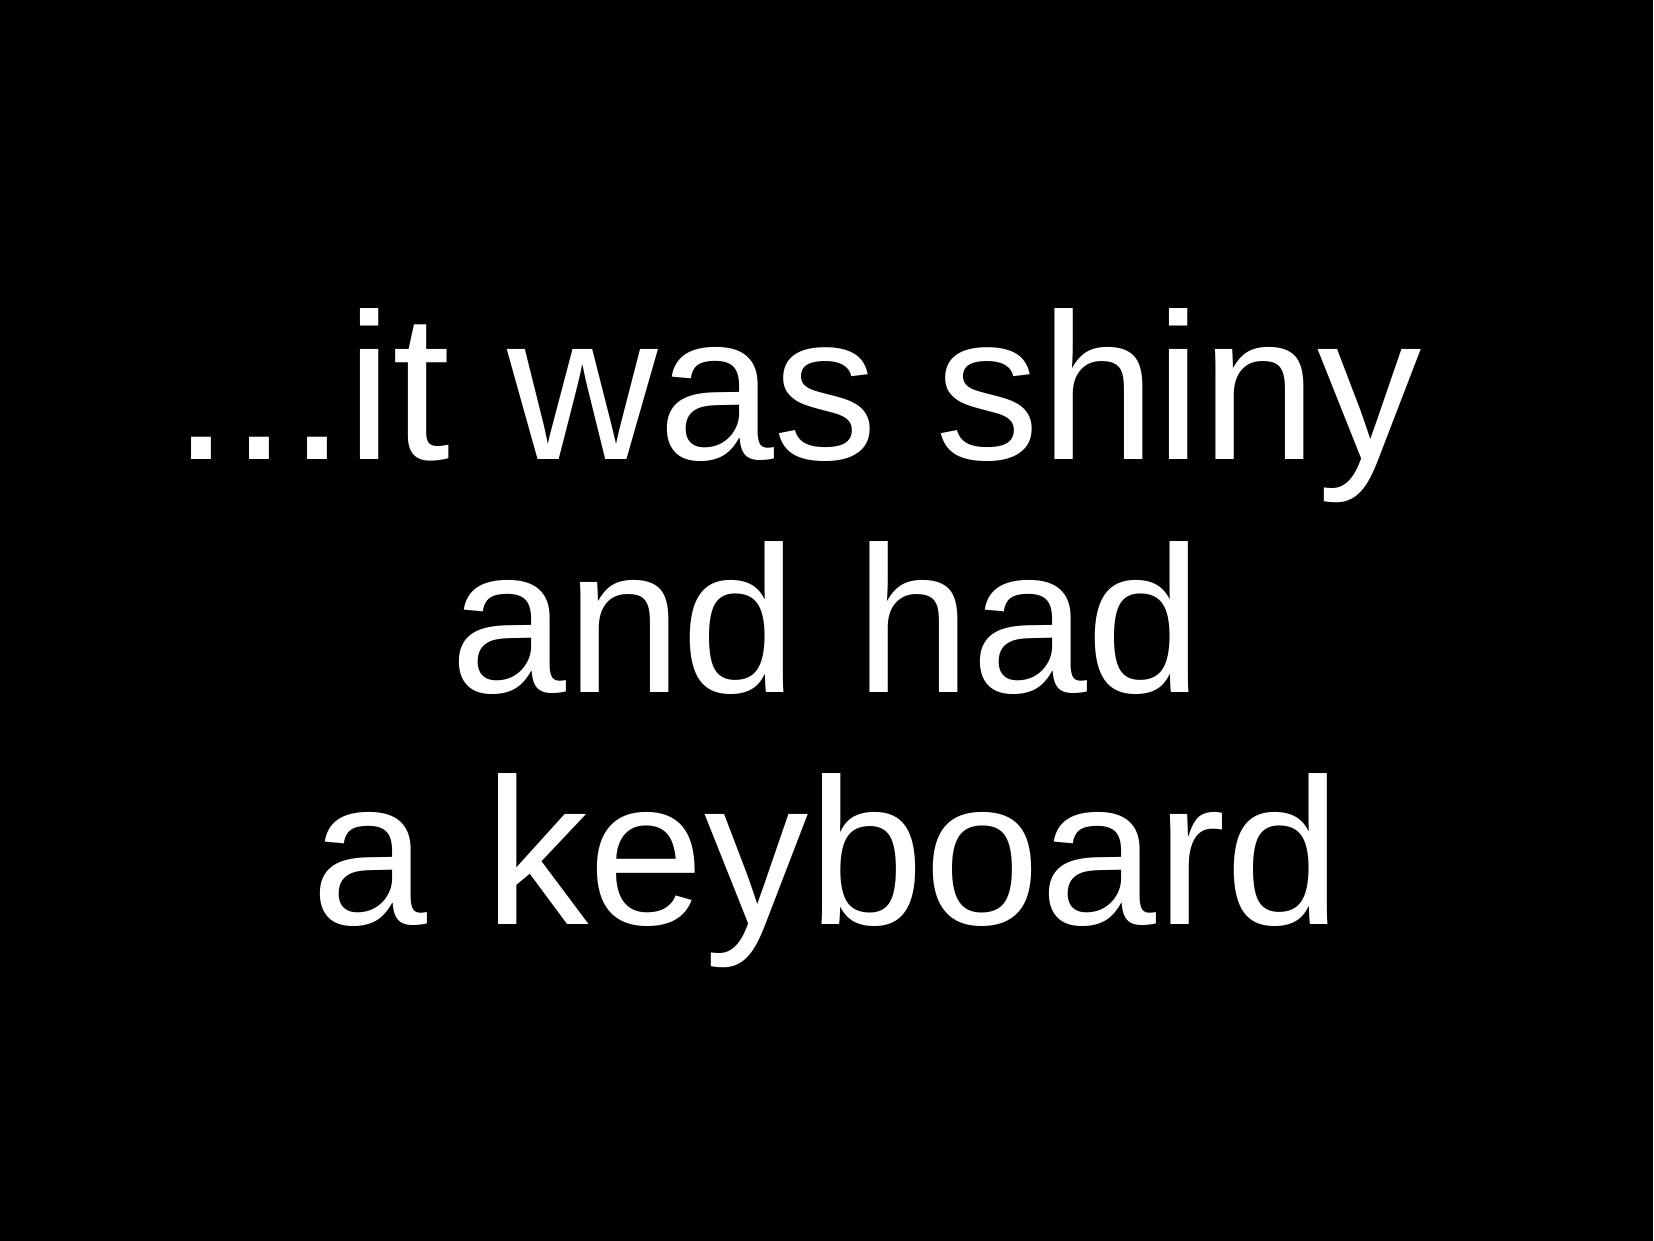

# ...it was shiny and had a keyboard